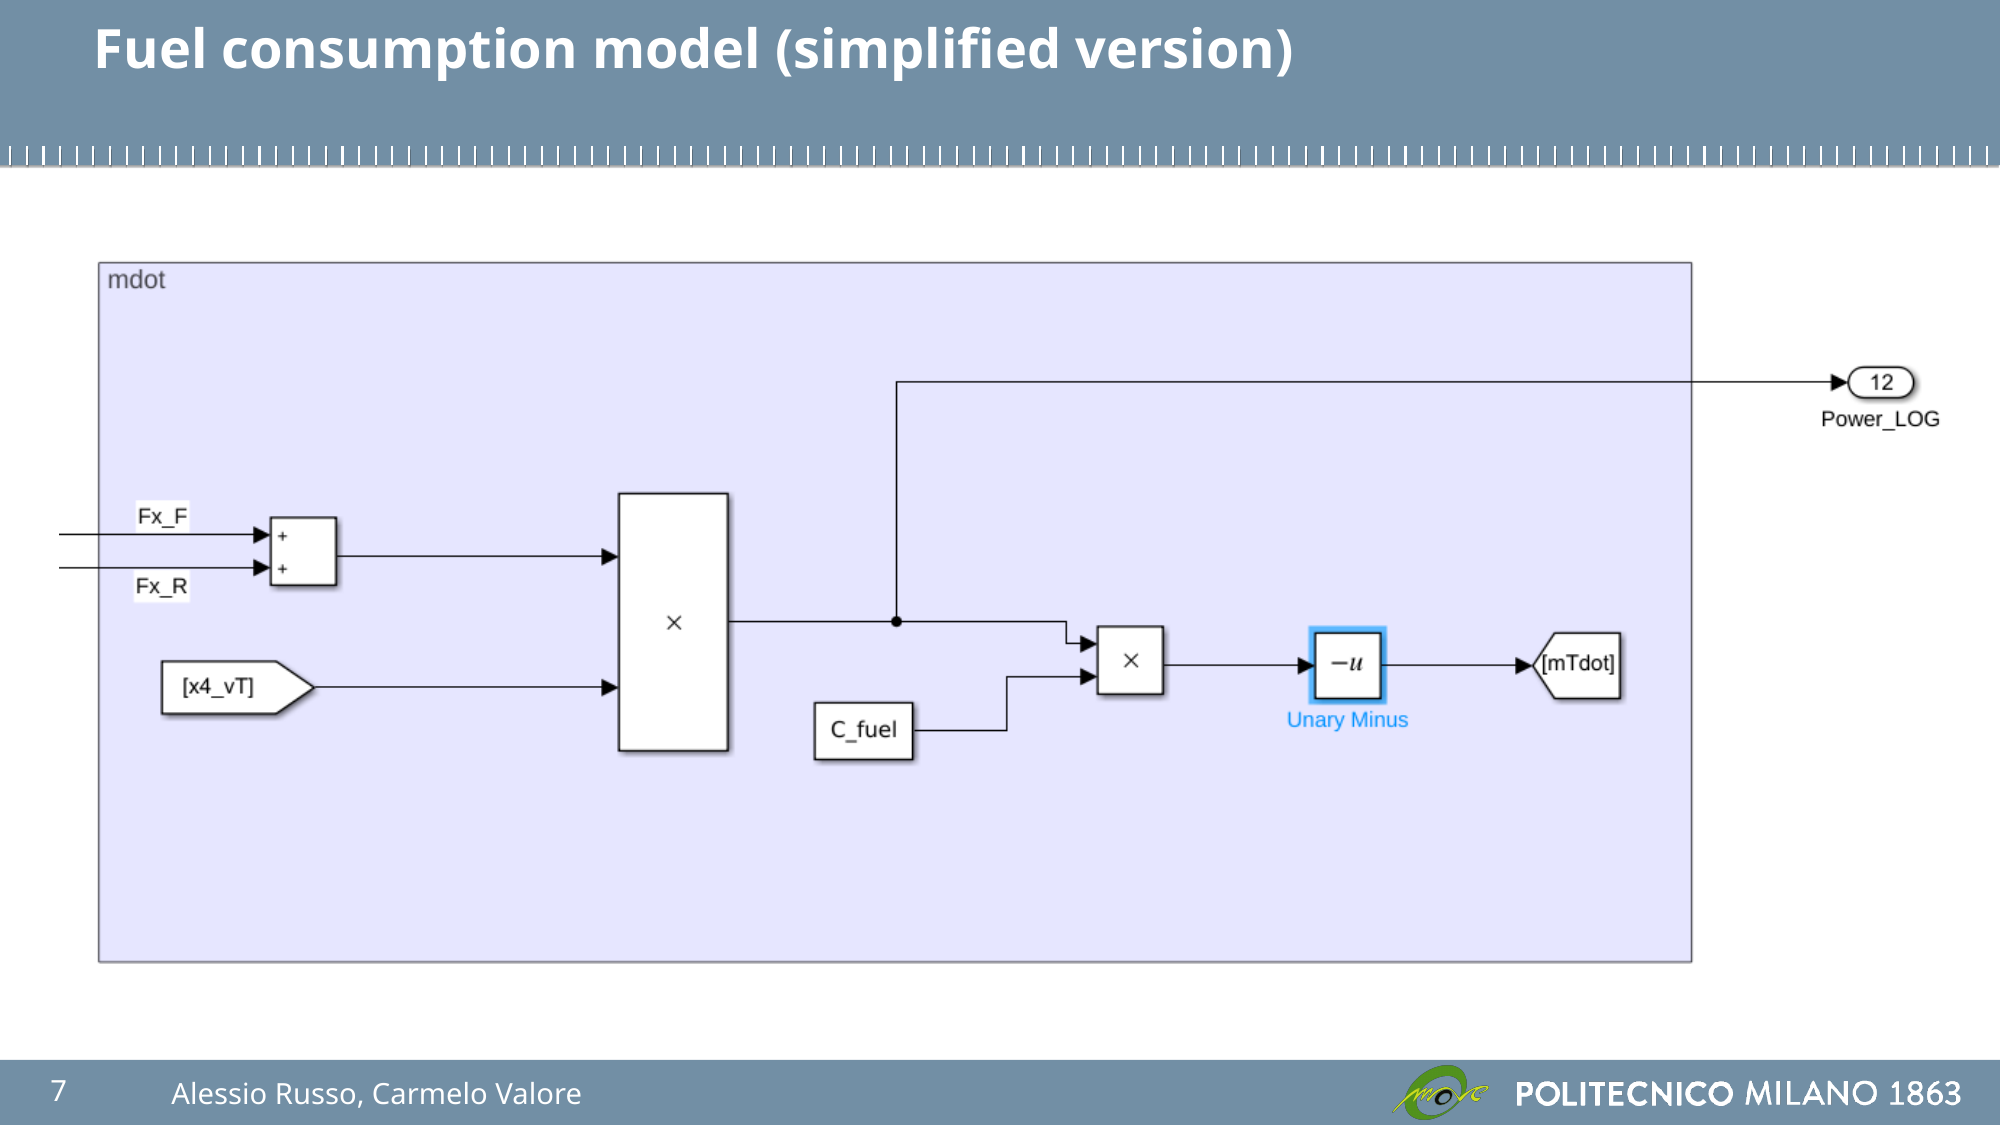

# Fuel consumption model (simplified version)
Alessio Russo, Carmelo Valore